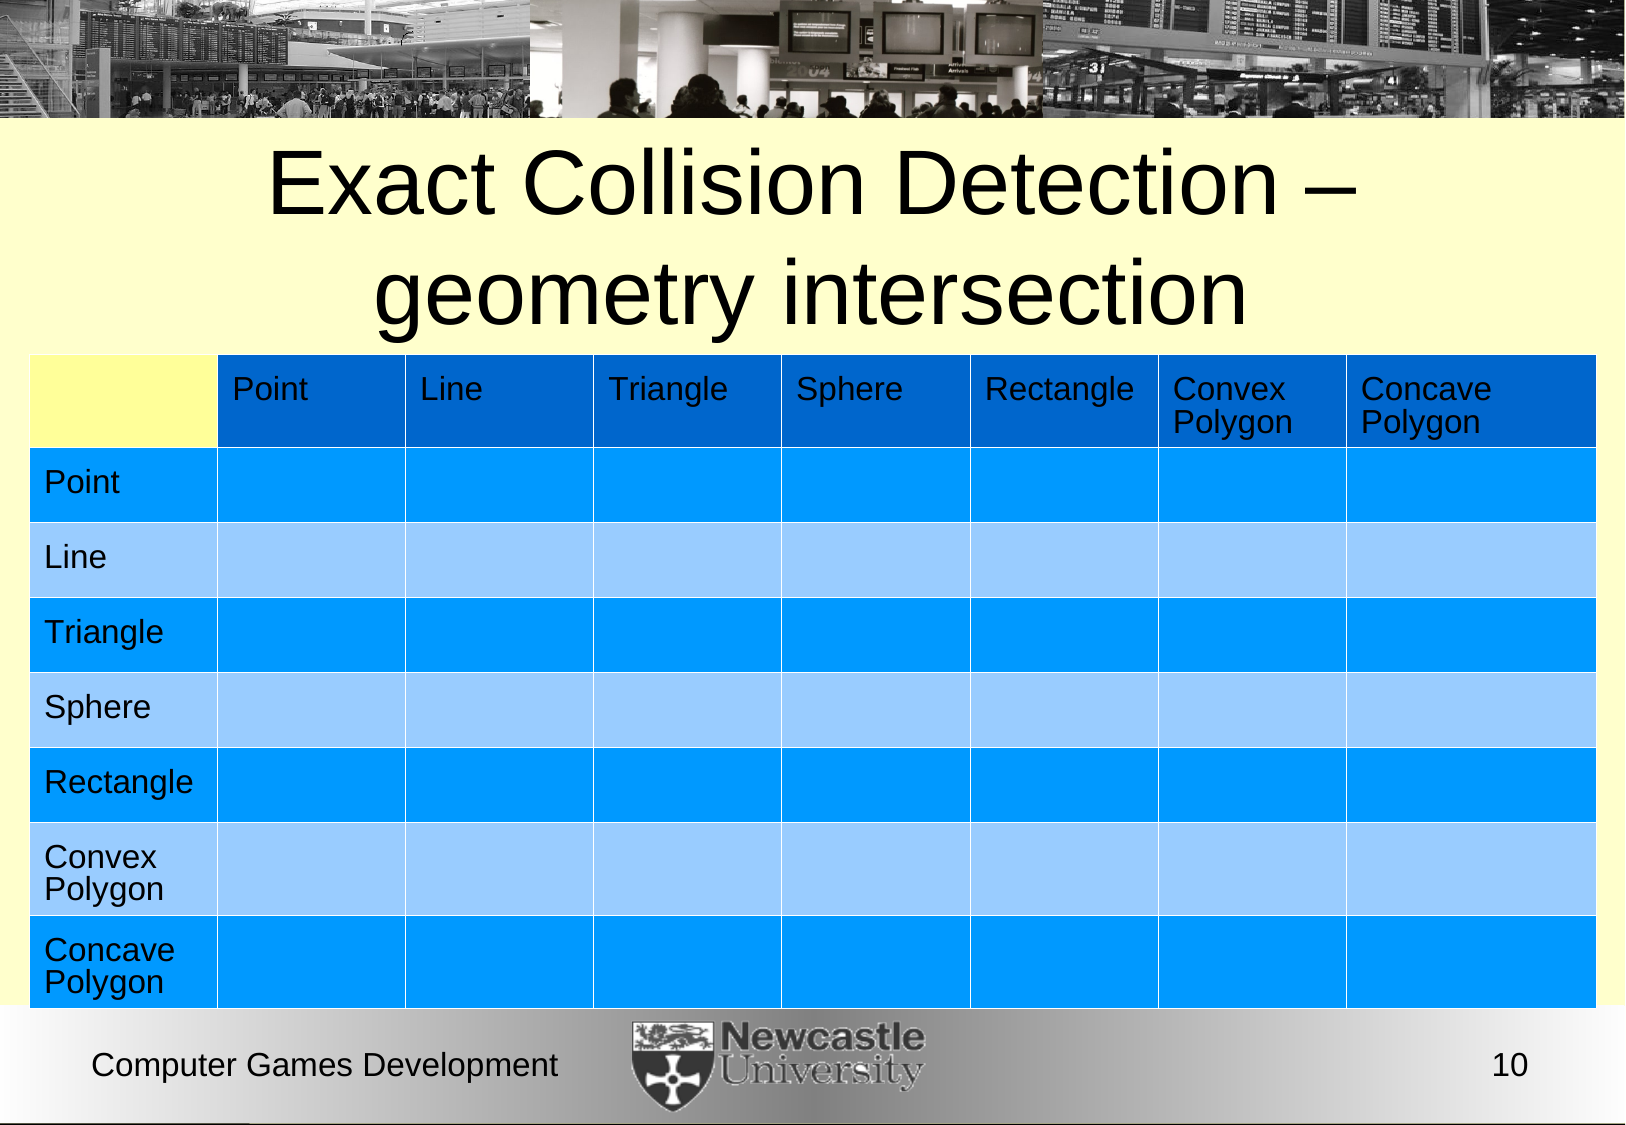

Exact Collision Detection – geometry intersection
| | Point | Line | Triangle | Sphere | Rectangle | Convex Polygon | Concave Polygon |
| --- | --- | --- | --- | --- | --- | --- | --- |
| Point | | | | | | | |
| Line | | | | | | | |
| Triangle | | | | | | | |
| Sphere | | | | | | | |
| Rectangle | | | | | | | |
| Convex Polygon | | | | | | | |
| Concave Polygon | | | | | | | |
Computer Games Development